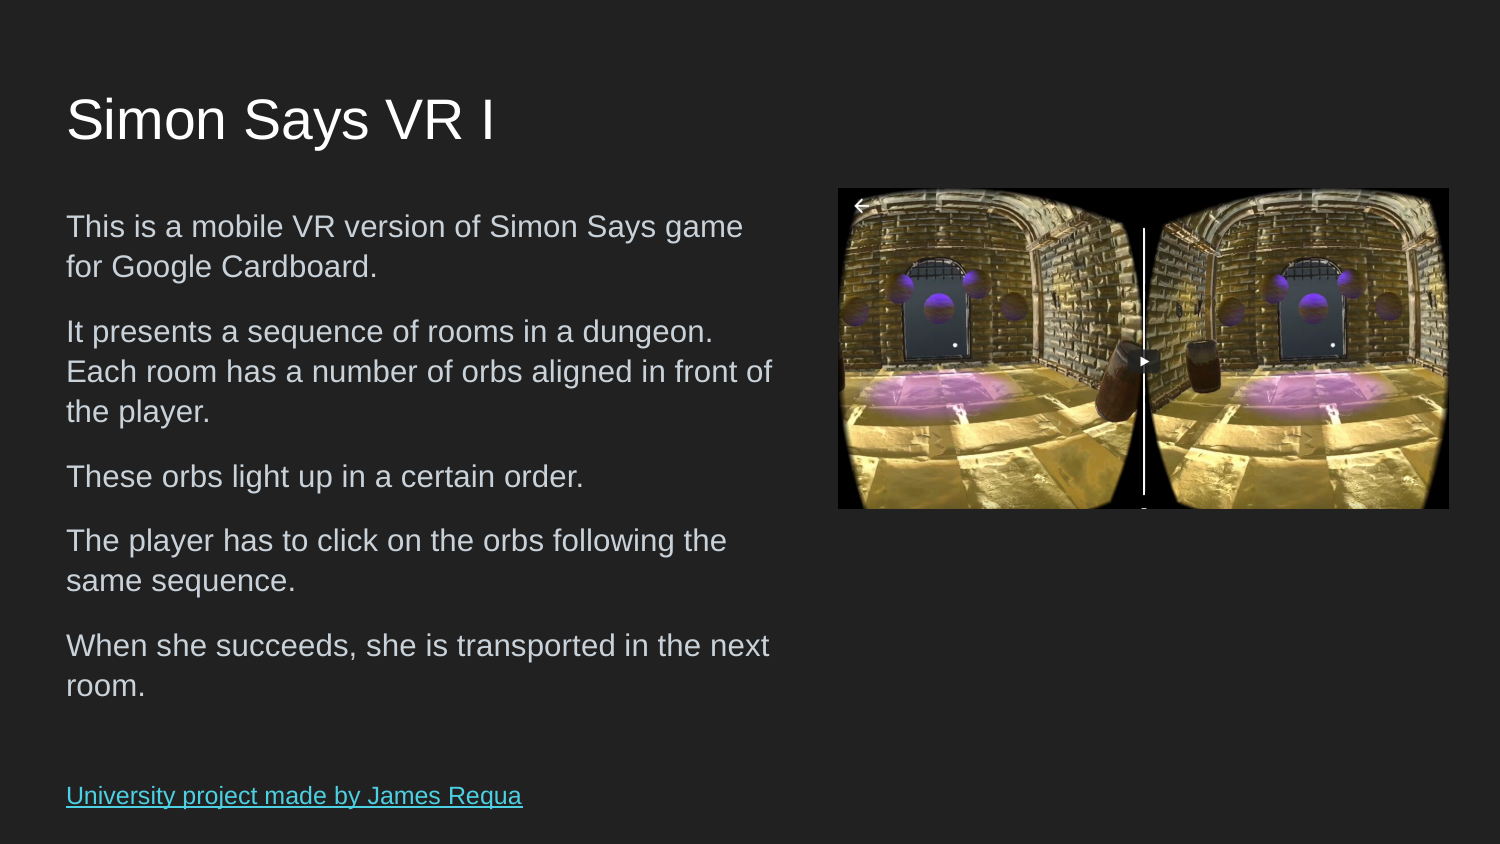

# Simon Says VR I
This is a mobile VR version of Simon Says game for Google Cardboard.
It presents a sequence of rooms in a dungeon. Each room has a number of orbs aligned in front of the player.
These orbs light up in a certain order.
The player has to click on the orbs following the same sequence.
When she succeeds, she is transported in the next room.
University project made by James Requa